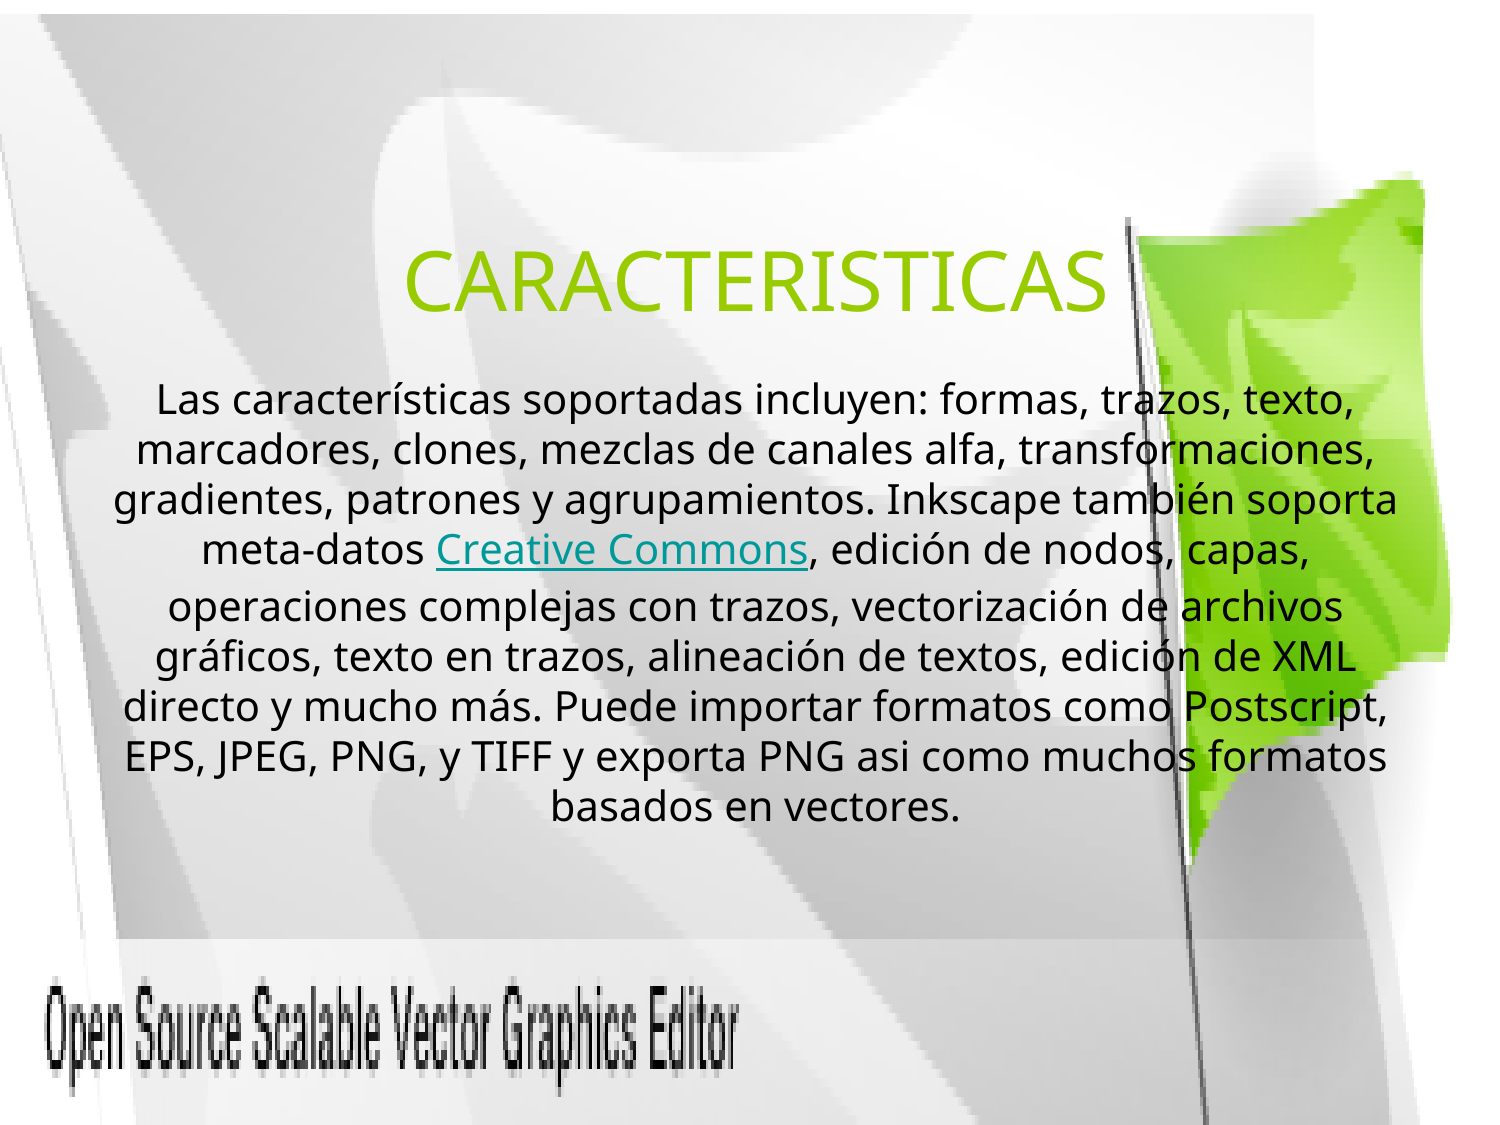

CARACTERISTICAS
Las características soportadas incluyen: formas, trazos, texto, marcadores, clones, mezclas de canales alfa, transformaciones, gradientes, patrones y agrupamientos. Inkscape también soporta meta-datos Creative Commons, edición de nodos, capas, operaciones complejas con trazos, vectorización de archivos gráficos, texto en trazos, alineación de textos, edición de XML directo y mucho más. Puede importar formatos como Postscript, EPS, JPEG, PNG, y TIFF y exporta PNG asi como muchos formatos basados en vectores.
#